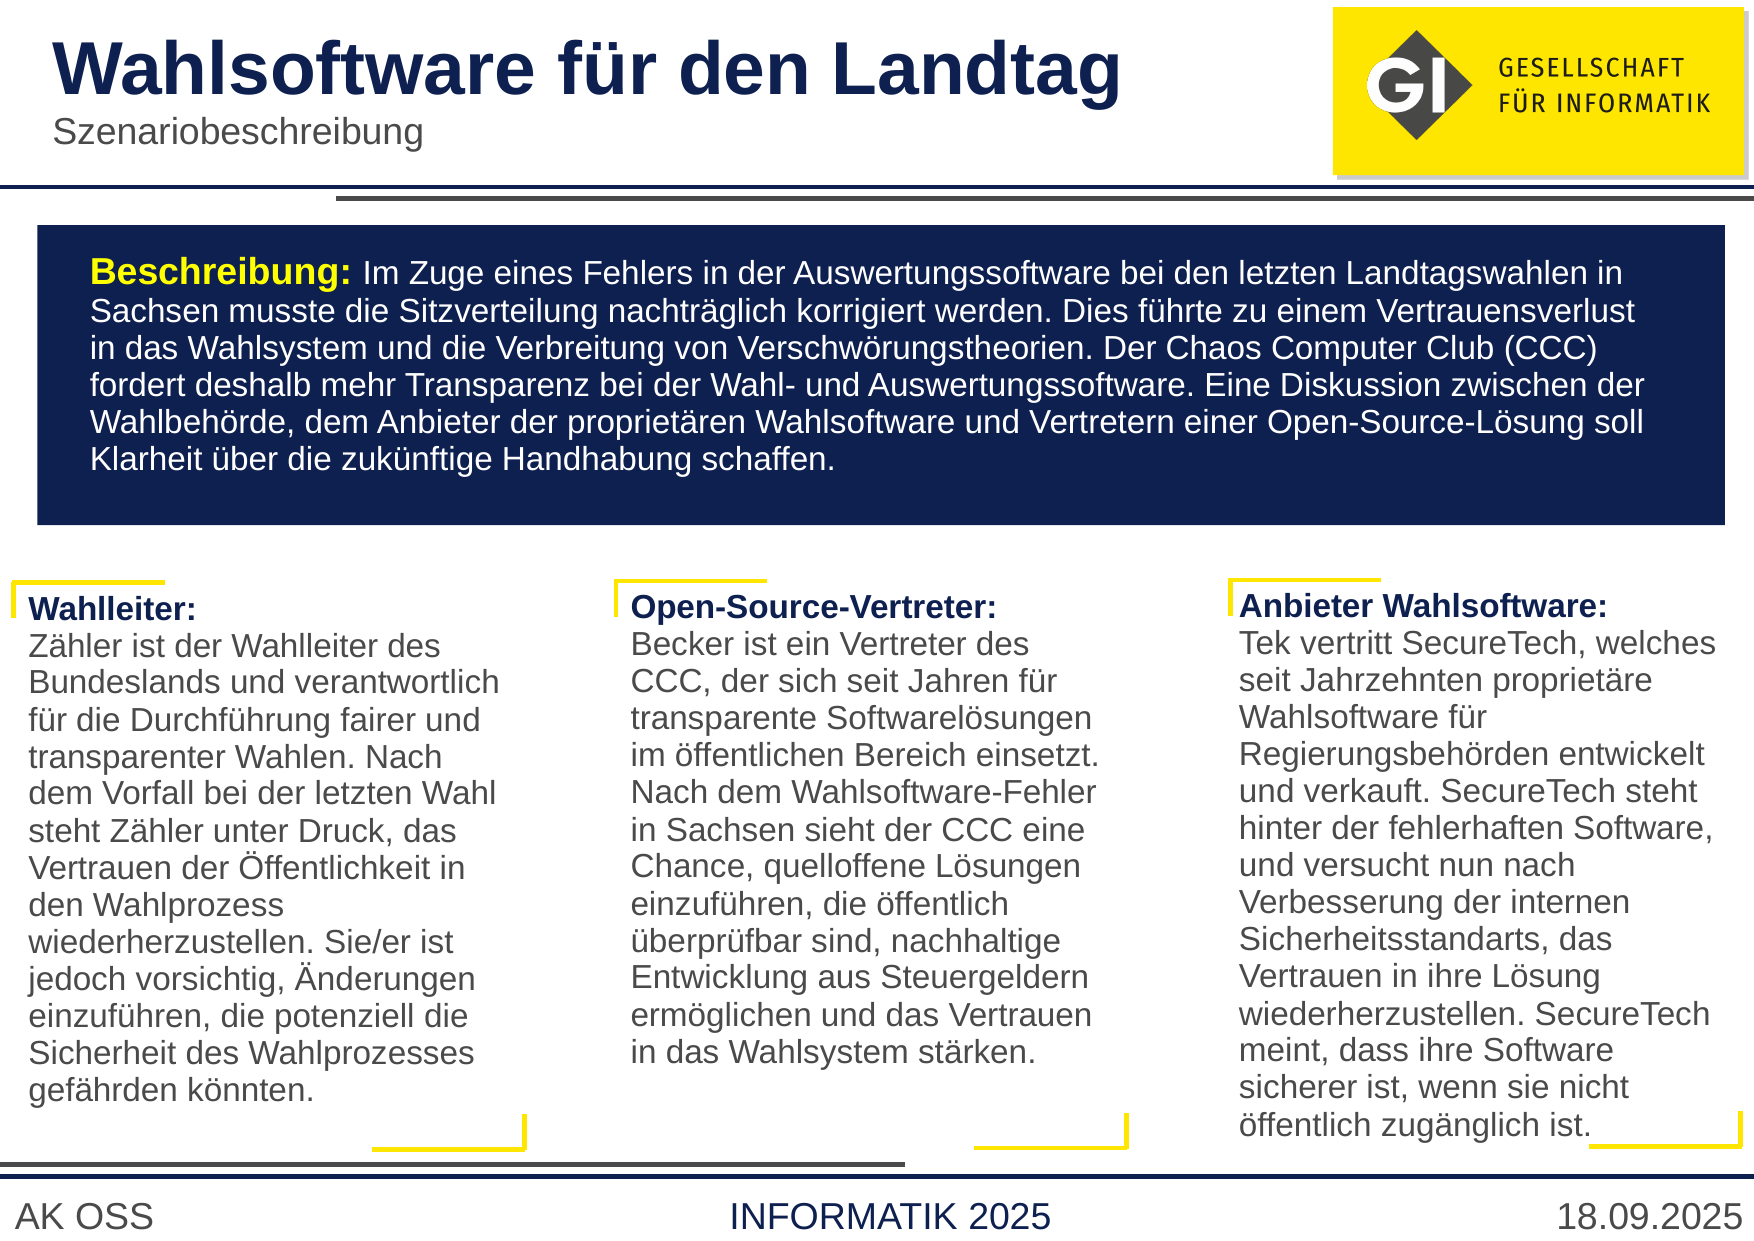

Wahlsoftware für den Landtag
Szenariobeschreibung
Beschreibung: Im Zuge eines Fehlers in der Auswertungssoftware bei den letzten Landtagswahlen in Sachsen musste die Sitzverteilung nachträglich korrigiert werden. Dies führte zu einem Vertrauensverlust in das Wahlsystem und die Verbreitung von Verschwörungstheorien. Der Chaos Computer Club (CCC) fordert deshalb mehr Transparenz bei der Wahl- und Auswertungssoftware. Eine Diskussion zwischen der Wahlbehörde, dem Anbieter der proprietären Wahlsoftware und Vertretern einer Open-Source-Lösung soll Klarheit über die zukünftige Handhabung schaffen.
Anbieter Wahlsoftware:
Tek vertritt SecureTech, welches seit Jahrzehnten proprietäre Wahlsoftware für Regierungsbehörden entwickelt und verkauft. SecureTech steht hinter der fehlerhaften Software, und versucht nun nach Verbesserung der internen Sicherheitsstandarts, das Vertrauen in ihre Lösung wiederherzustellen. SecureTech meint, dass ihre Software sicherer ist, wenn sie nicht öffentlich zugänglich ist.
Open-Source-Vertreter:
Becker ist ein Vertreter des CCC, der sich seit Jahren für transparente Softwarelösungen im öffentlichen Bereich einsetzt. Nach dem Wahlsoftware-Fehler in Sachsen sieht der CCC eine Chance, quelloffene Lösungen einzuführen, die öffentlich überprüfbar sind, nachhaltige Entwicklung aus Steuergeldern ermöglichen und das Vertrauen in das Wahlsystem stärken.
Wahlleiter:
Zähler ist der Wahlleiter des Bundeslands und verantwortlich für die Durchführung fairer und transparenter Wahlen. Nach dem Vorfall bei der letzten Wahl steht Zähler unter Druck, das Vertrauen der Öffentlichkeit in den Wahlprozess wiederherzustellen. Sie/er ist jedoch vorsichtig, Änderungen einzuführen, die potenziell die Sicherheit des Wahlprozesses gefährden könnten.
AK OSS
INFORMATIK 2025
18.09.2025